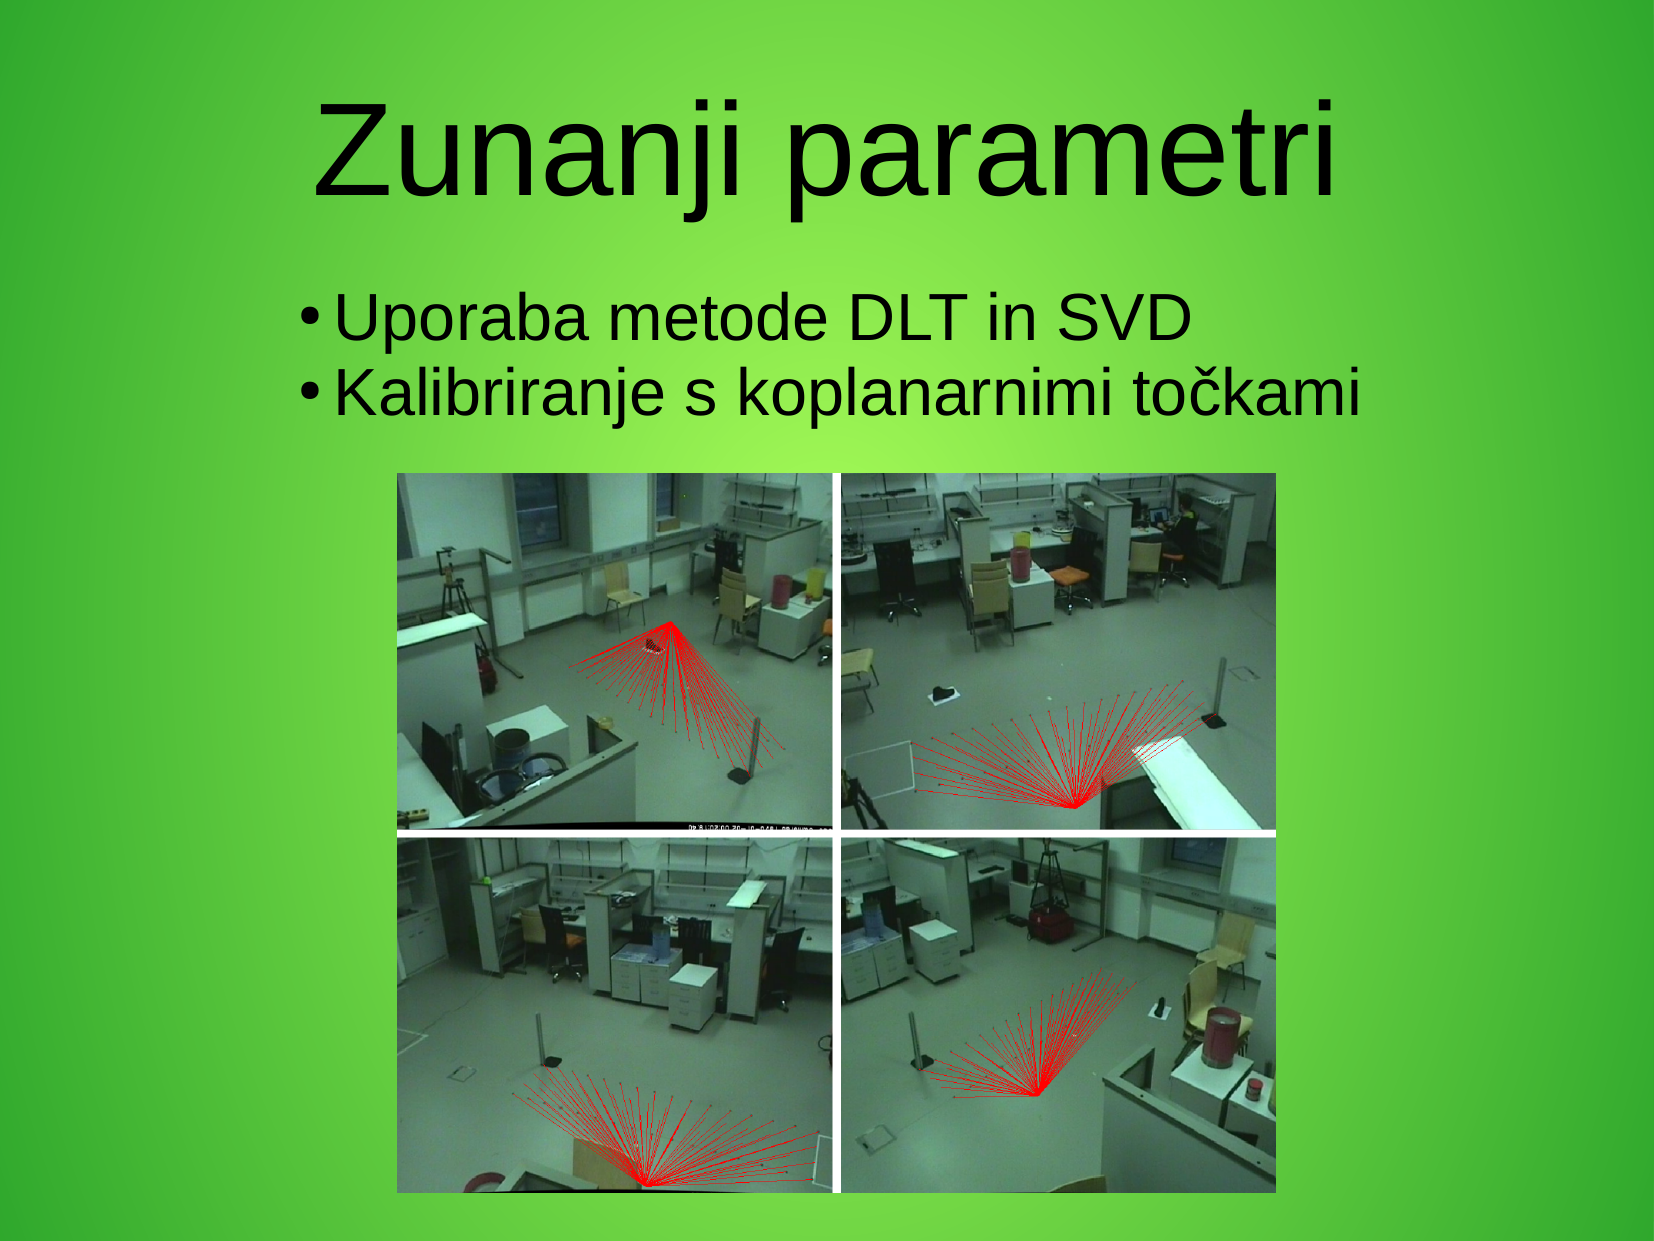

# Zunanji parametri
Uporaba metode DLT in SVD
Kalibriranje s koplanarnimi točkami